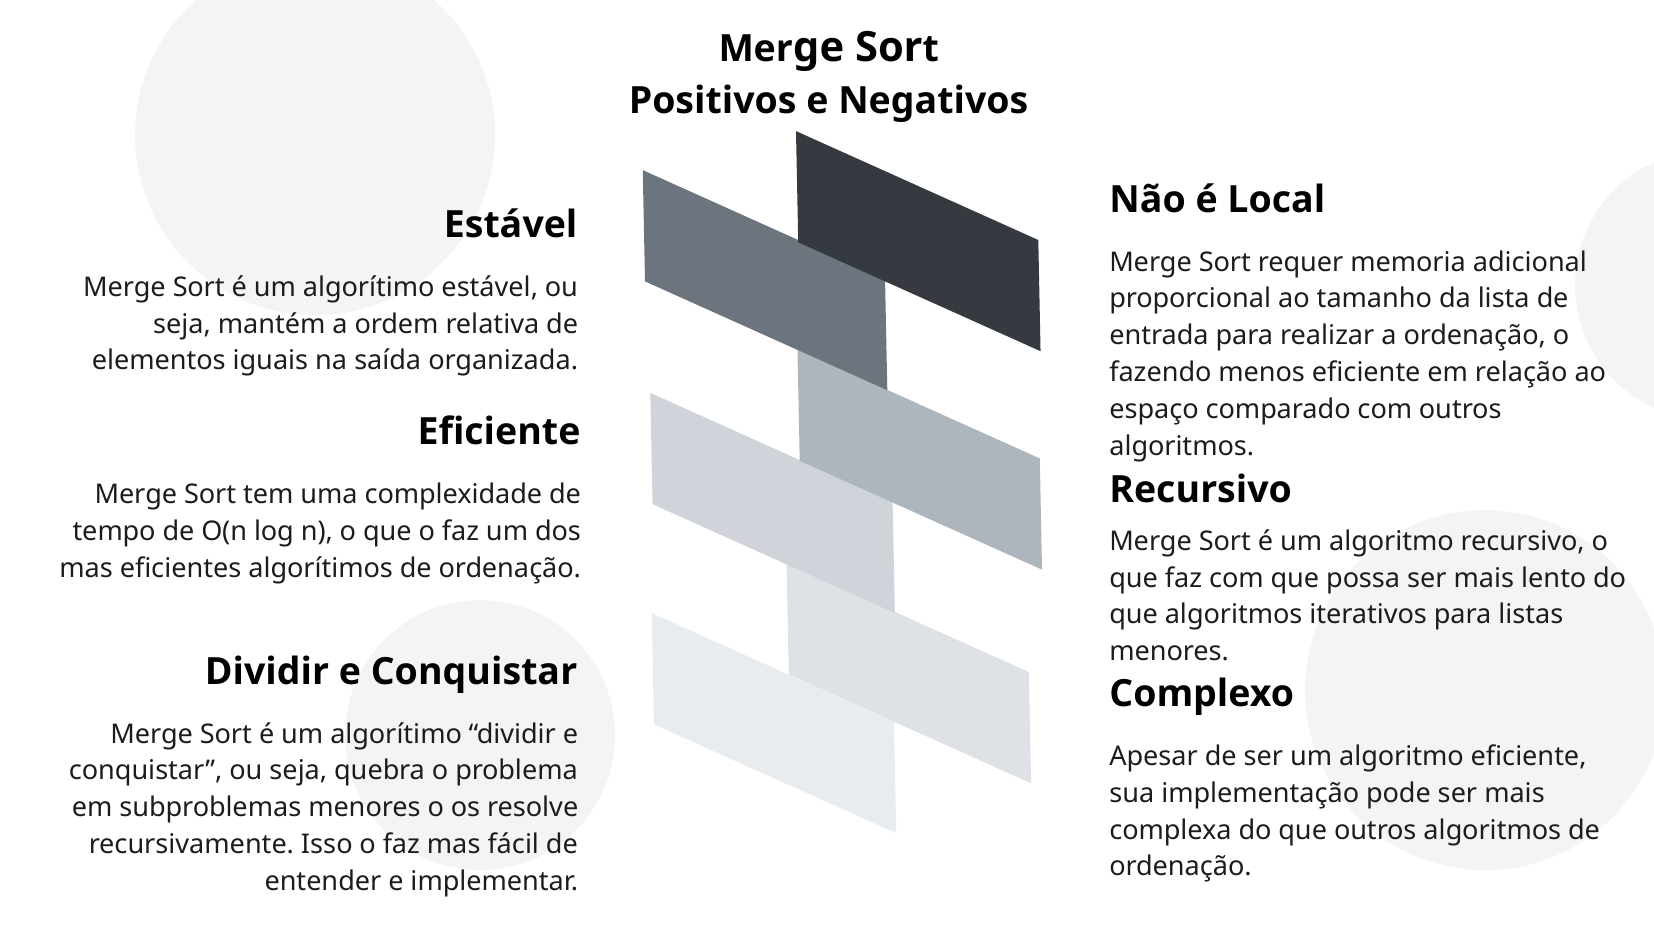

Merge Sort
Positivos e Negativos
Não é Local
Estável
Merge Sort requer memoria adicional proporcional ao tamanho da lista de entrada para realizar a ordenação, o fazendo menos eficiente em relação ao espaço comparado com outros algoritmos.
Merge Sort é um algorítimo estável, ou seja, mantém a ordem relativa de elementos iguais na saída organizada.
Eficiente
Recursivo
Merge Sort tem uma complexidade de tempo de O(n log n), o que o faz um dos mas eficientes algorítimos de ordenação.
Merge Sort é um algoritmo recursivo, o que faz com que possa ser mais lento do que algoritmos iterativos para listas menores.
Dividir e Conquistar
Complexo
Merge Sort é um algorítimo “dividir e conquistar”, ou seja, quebra o problema em subproblemas menores o os resolve recursivamente. Isso o faz mas fácil de entender e implementar.
Apesar de ser um algoritmo eficiente, sua implementação pode ser mais complexa do que outros algoritmos de ordenação.